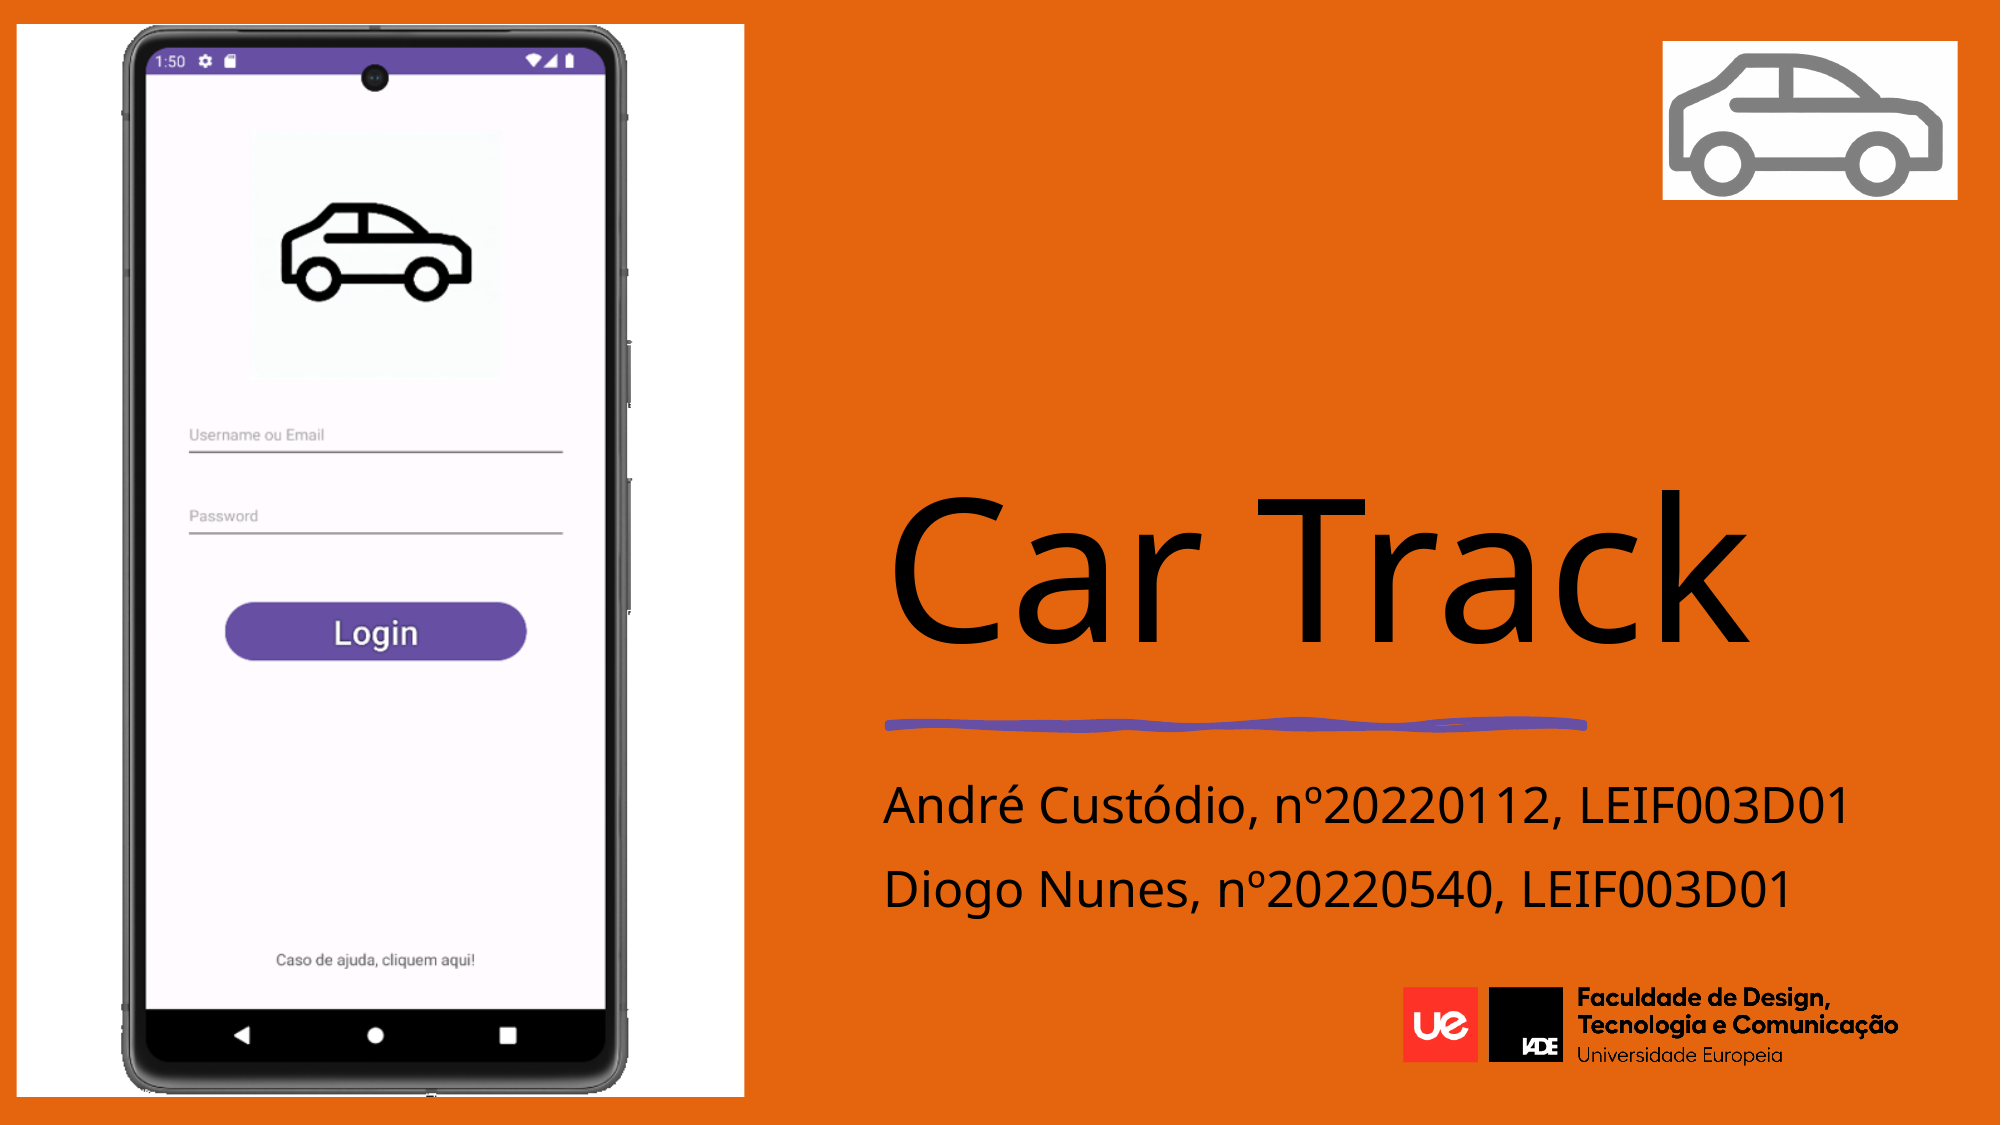

# Car Track
André Custódio, nº20220112, LEIF003D01
Diogo Nunes, nº20220540, LEIF003D01